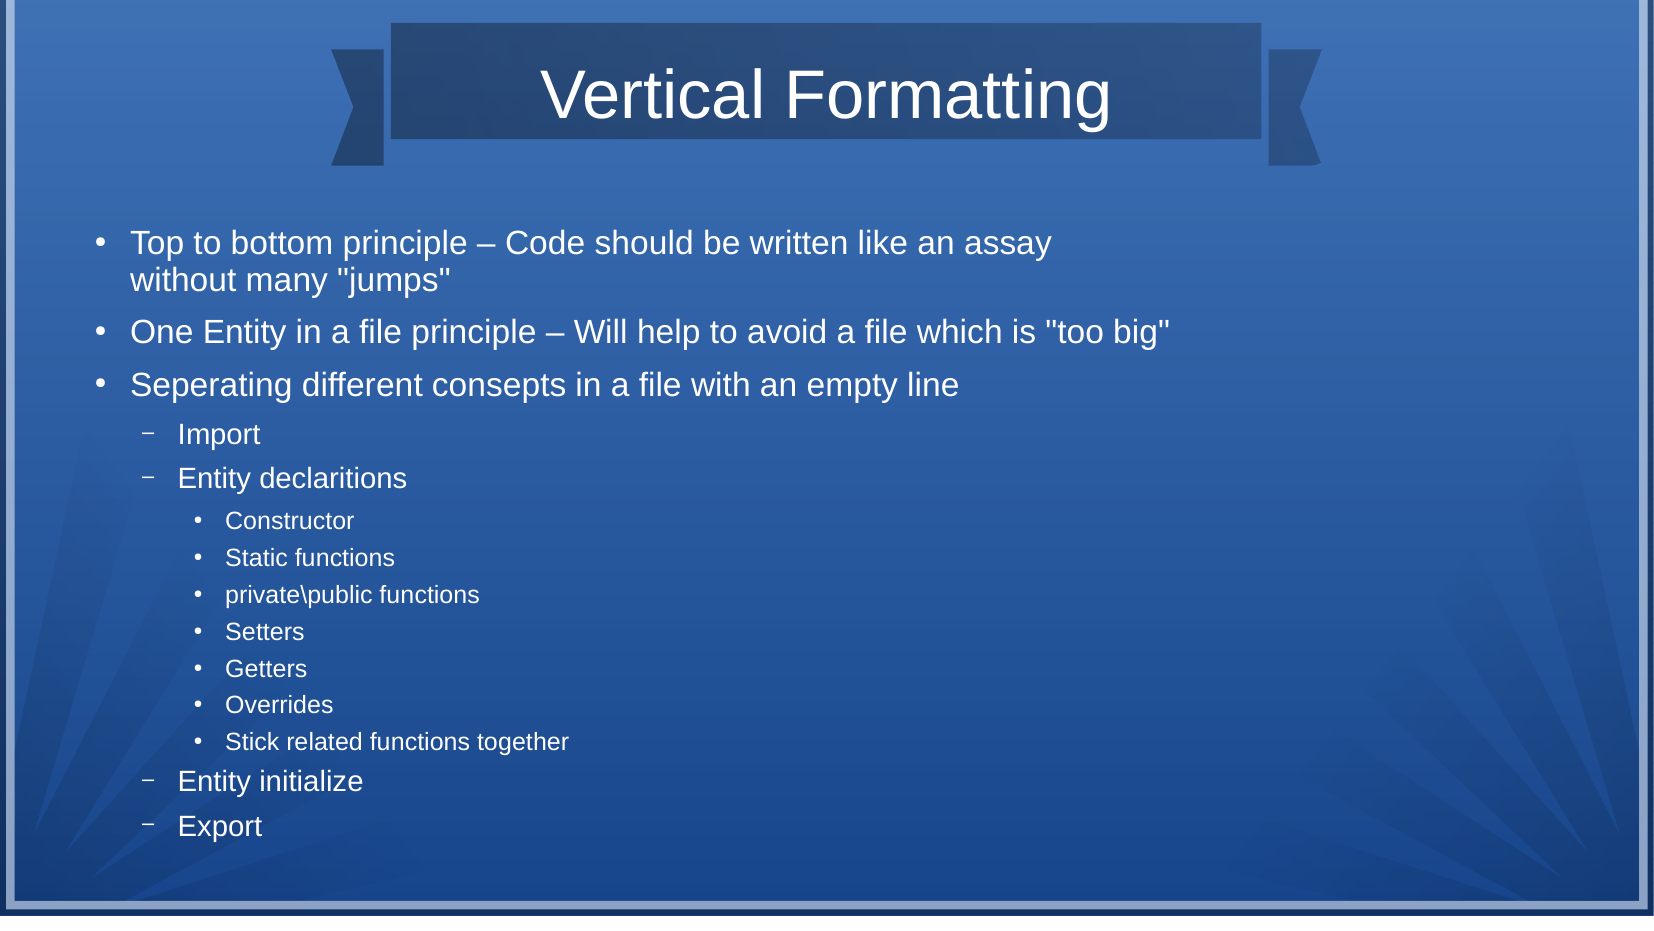

# Vertical Formatting
Top to bottom principle – Code should be written like an assay
without many "jumps"
One Entity in a file principle – Will help to avoid a file which is "too big"
Seperating different consepts in a file with an empty line
Import
Entity declaritions
Constructor
Static functions
private\public functions
Setters
Getters
Overrides
Stick related functions together
Entity initialize
Export